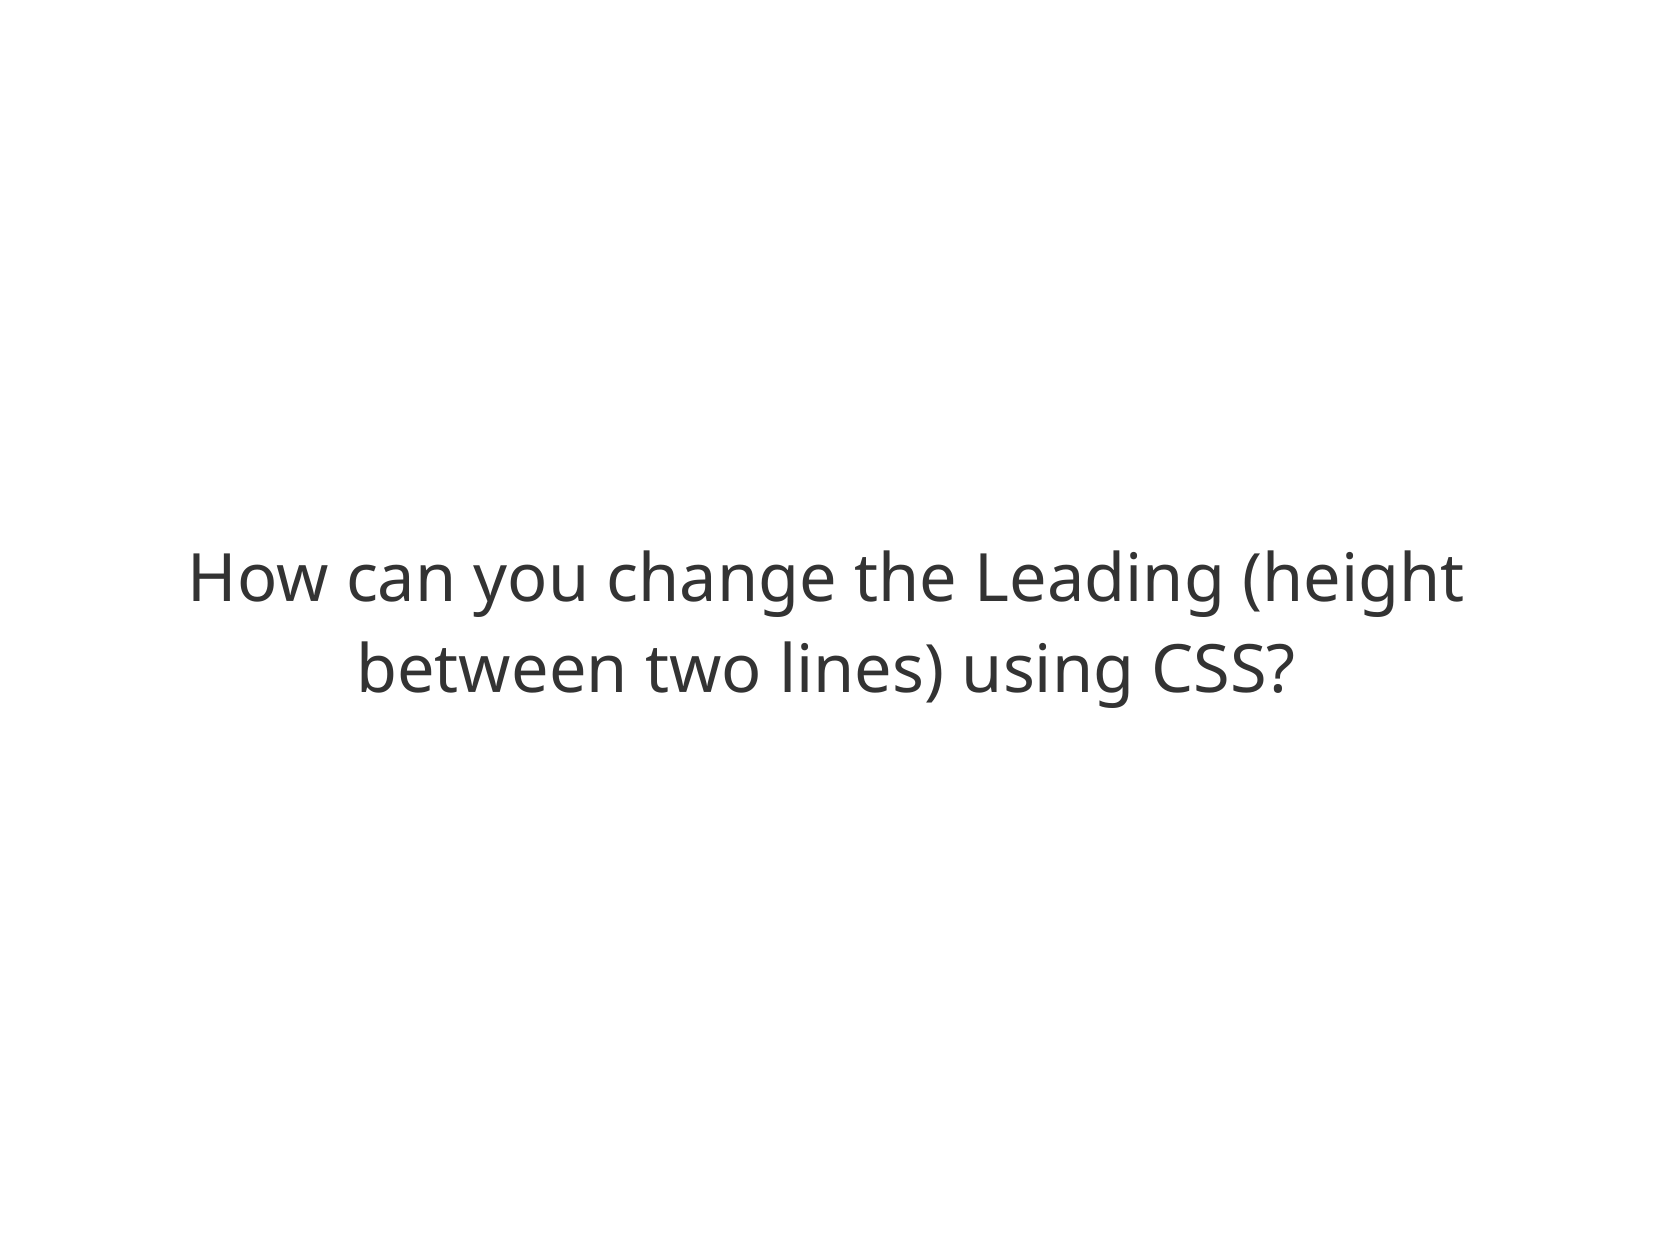

# How can you change the Leading (height between two lines) using CSS?